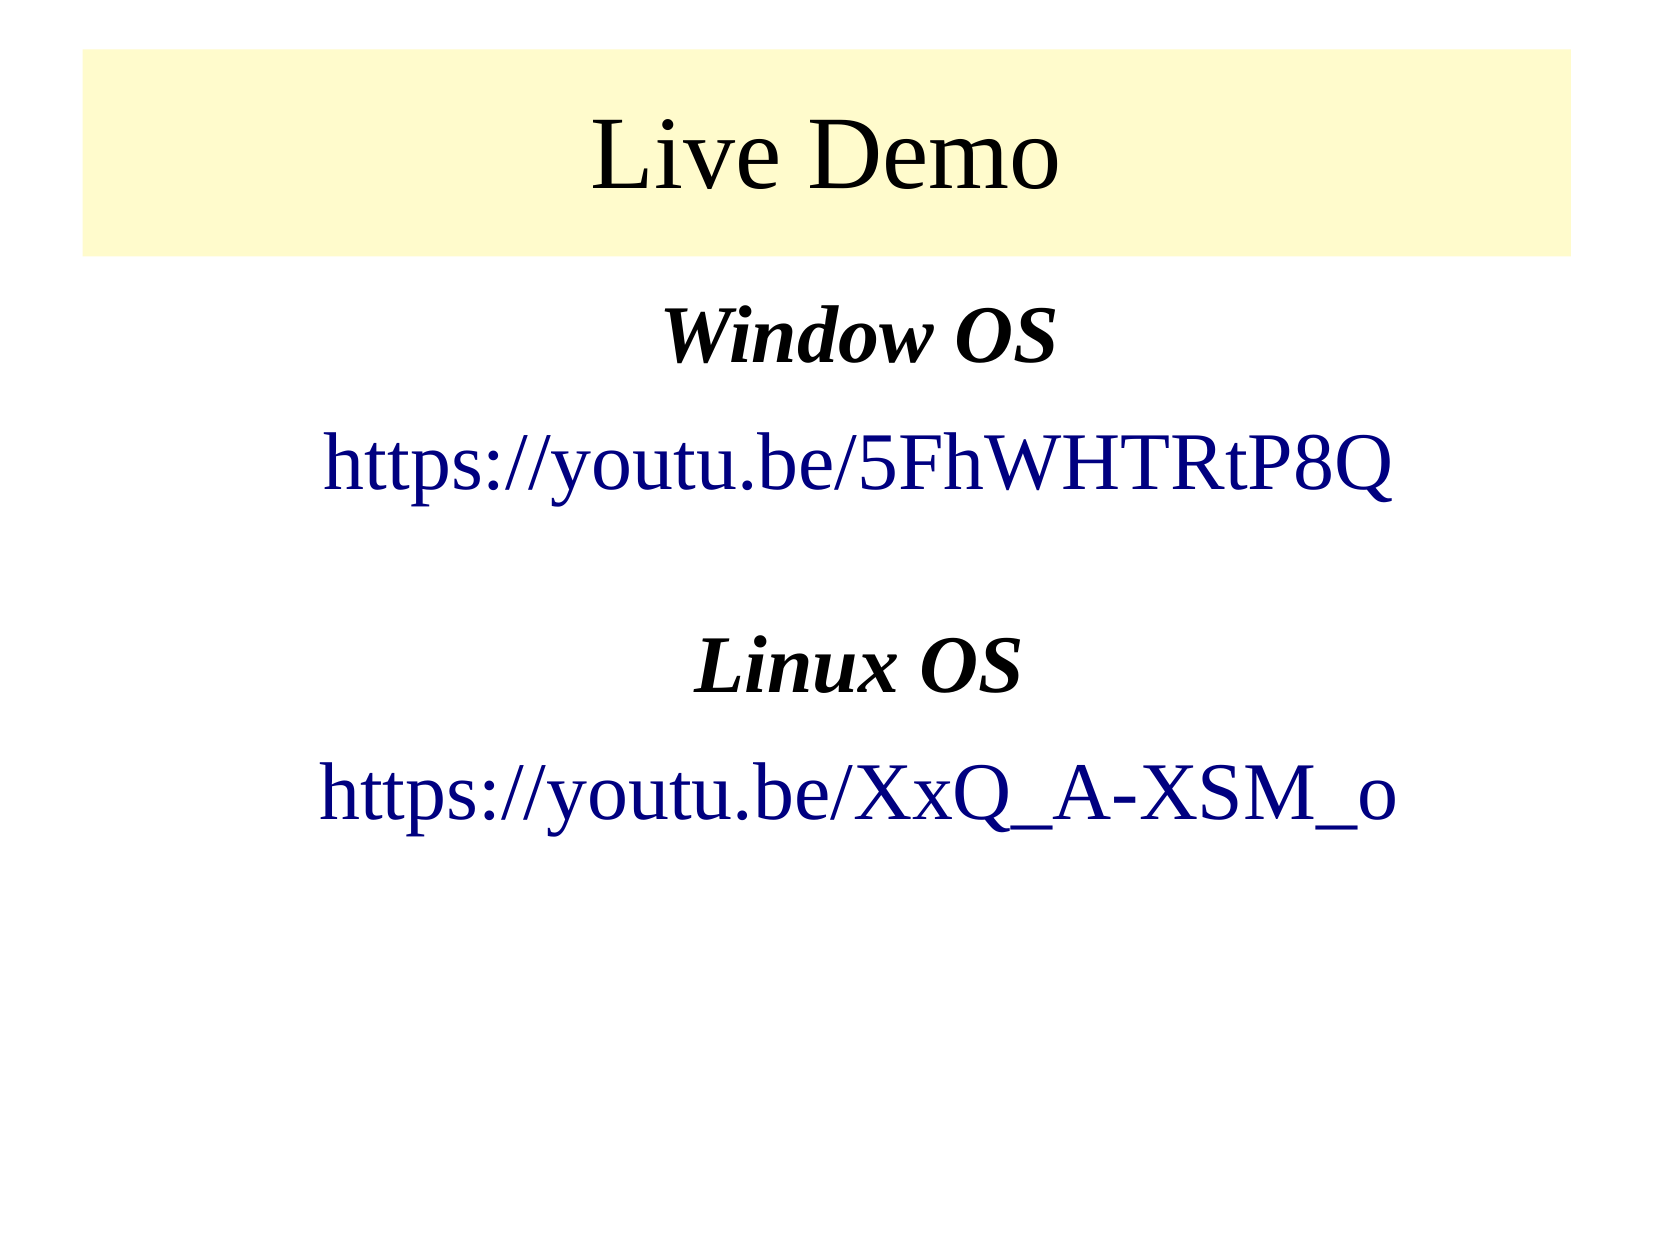

# Live Demo
Window OS
https://youtu.be/5FhWHTRtP8Q
Linux OS
https://youtu.be/XxQ_A-XSM_o